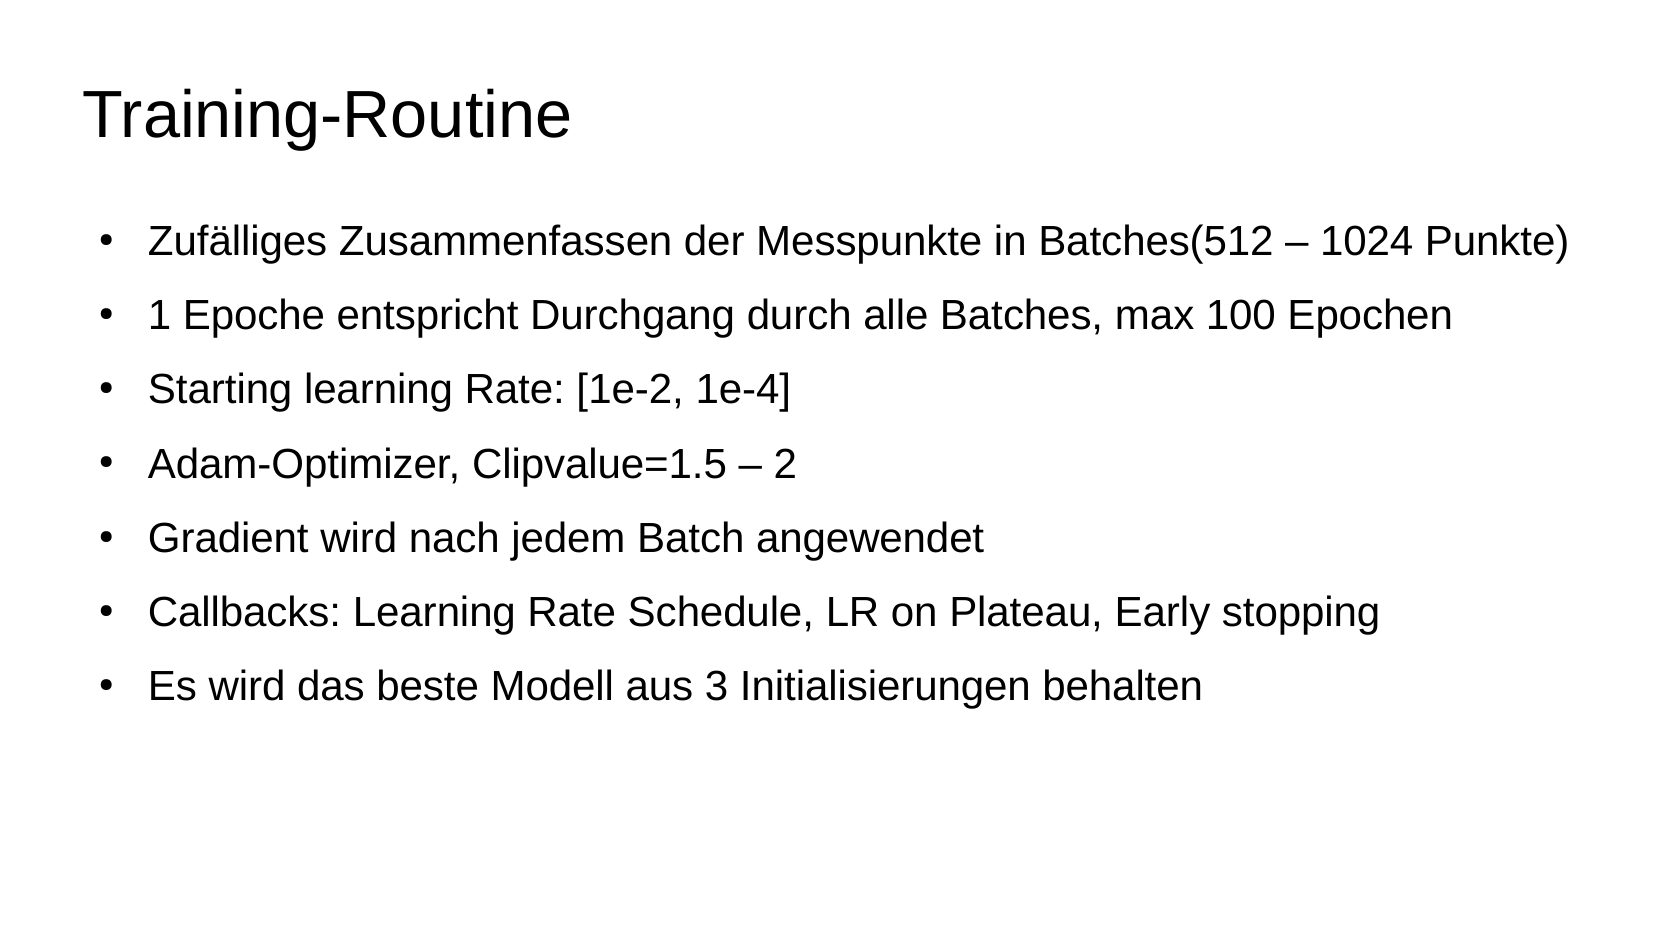

# Training-Routine
Zufälliges Zusammenfassen der Messpunkte in Batches(512 – 1024 Punkte)
1 Epoche entspricht Durchgang durch alle Batches, max 100 Epochen
Starting learning Rate: [1e-2, 1e-4]
Adam-Optimizer, Clipvalue=1.5 – 2
Gradient wird nach jedem Batch angewendet
Callbacks: Learning Rate Schedule, LR on Plateau, Early stopping
Es wird das beste Modell aus 3 Initialisierungen behalten